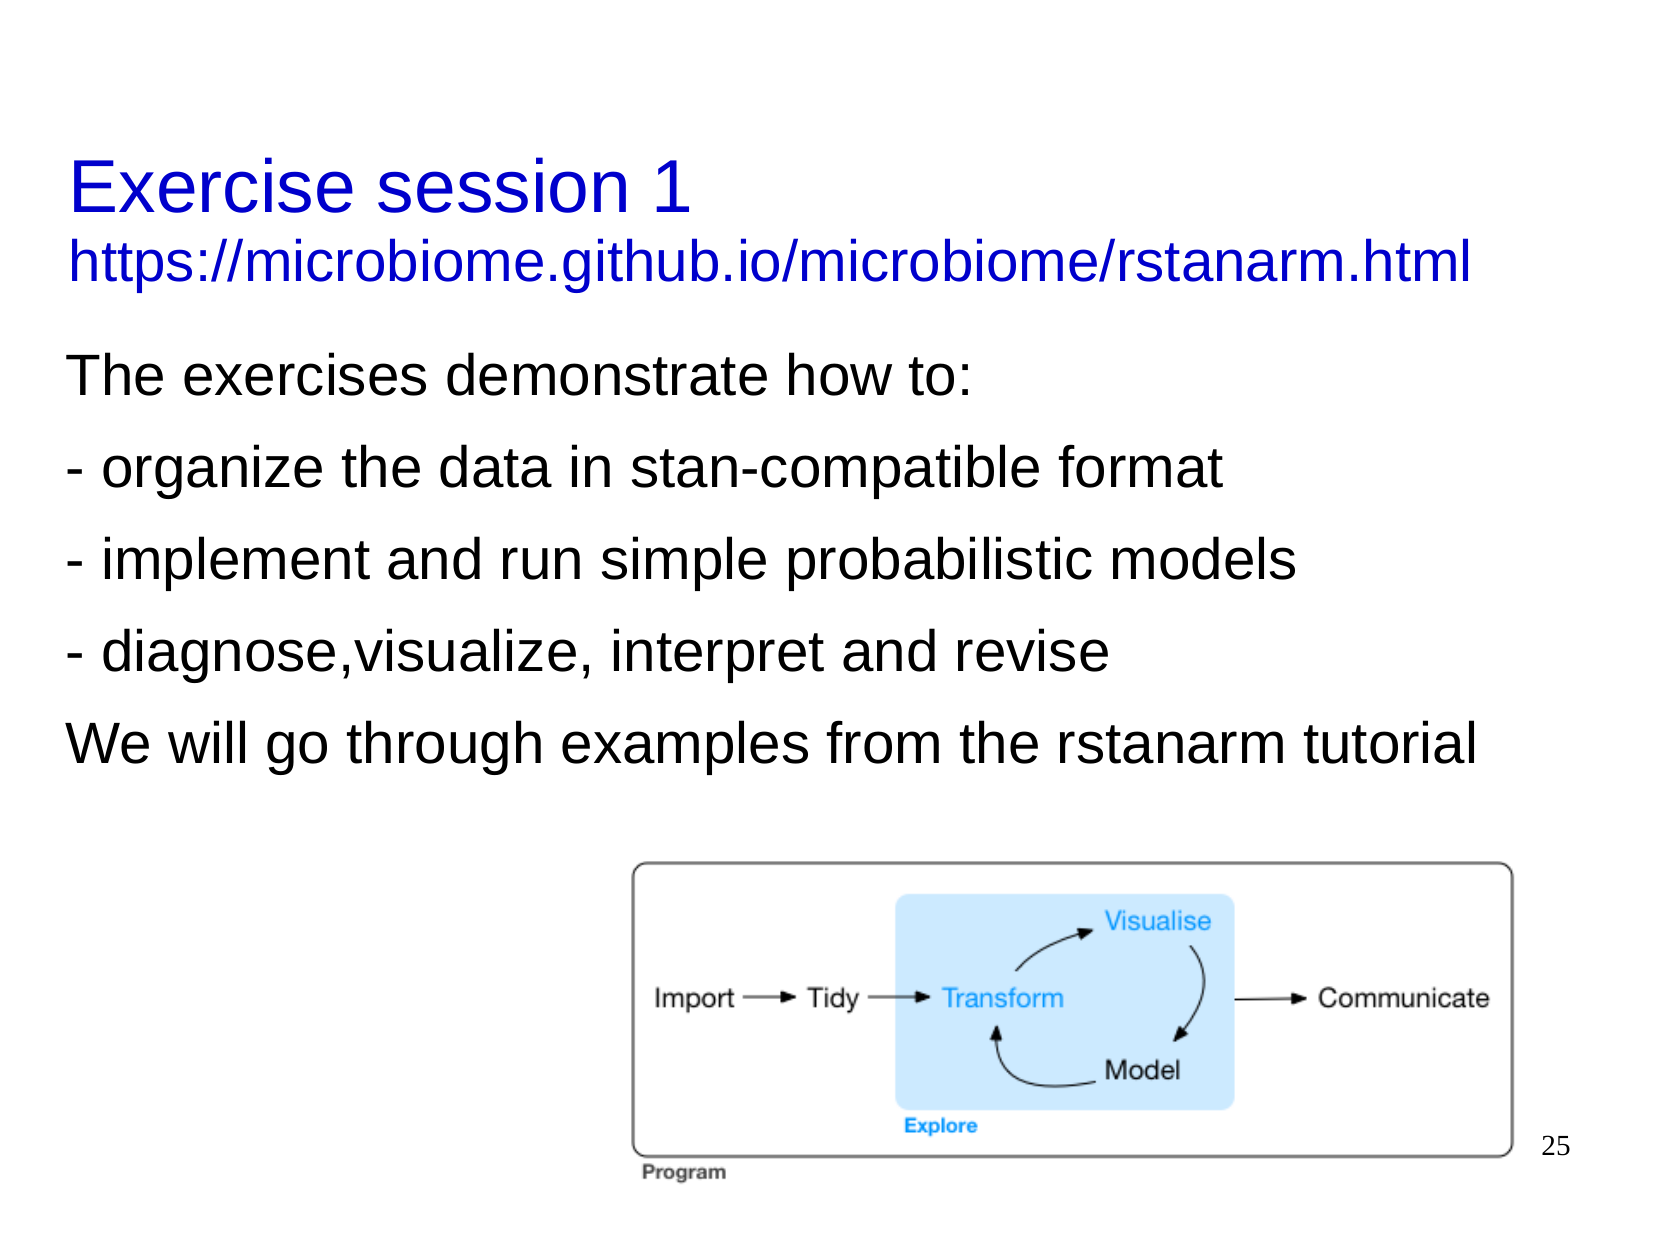

# Exercise session 1 https://microbiome.github.io/microbiome/rstanarm.html
The exercises demonstrate how to:
- organize the data in stan-compatible format
- implement and run simple probabilistic models
- diagnose,visualize, interpret and revise
We will go through examples from the rstanarm tutorial
25